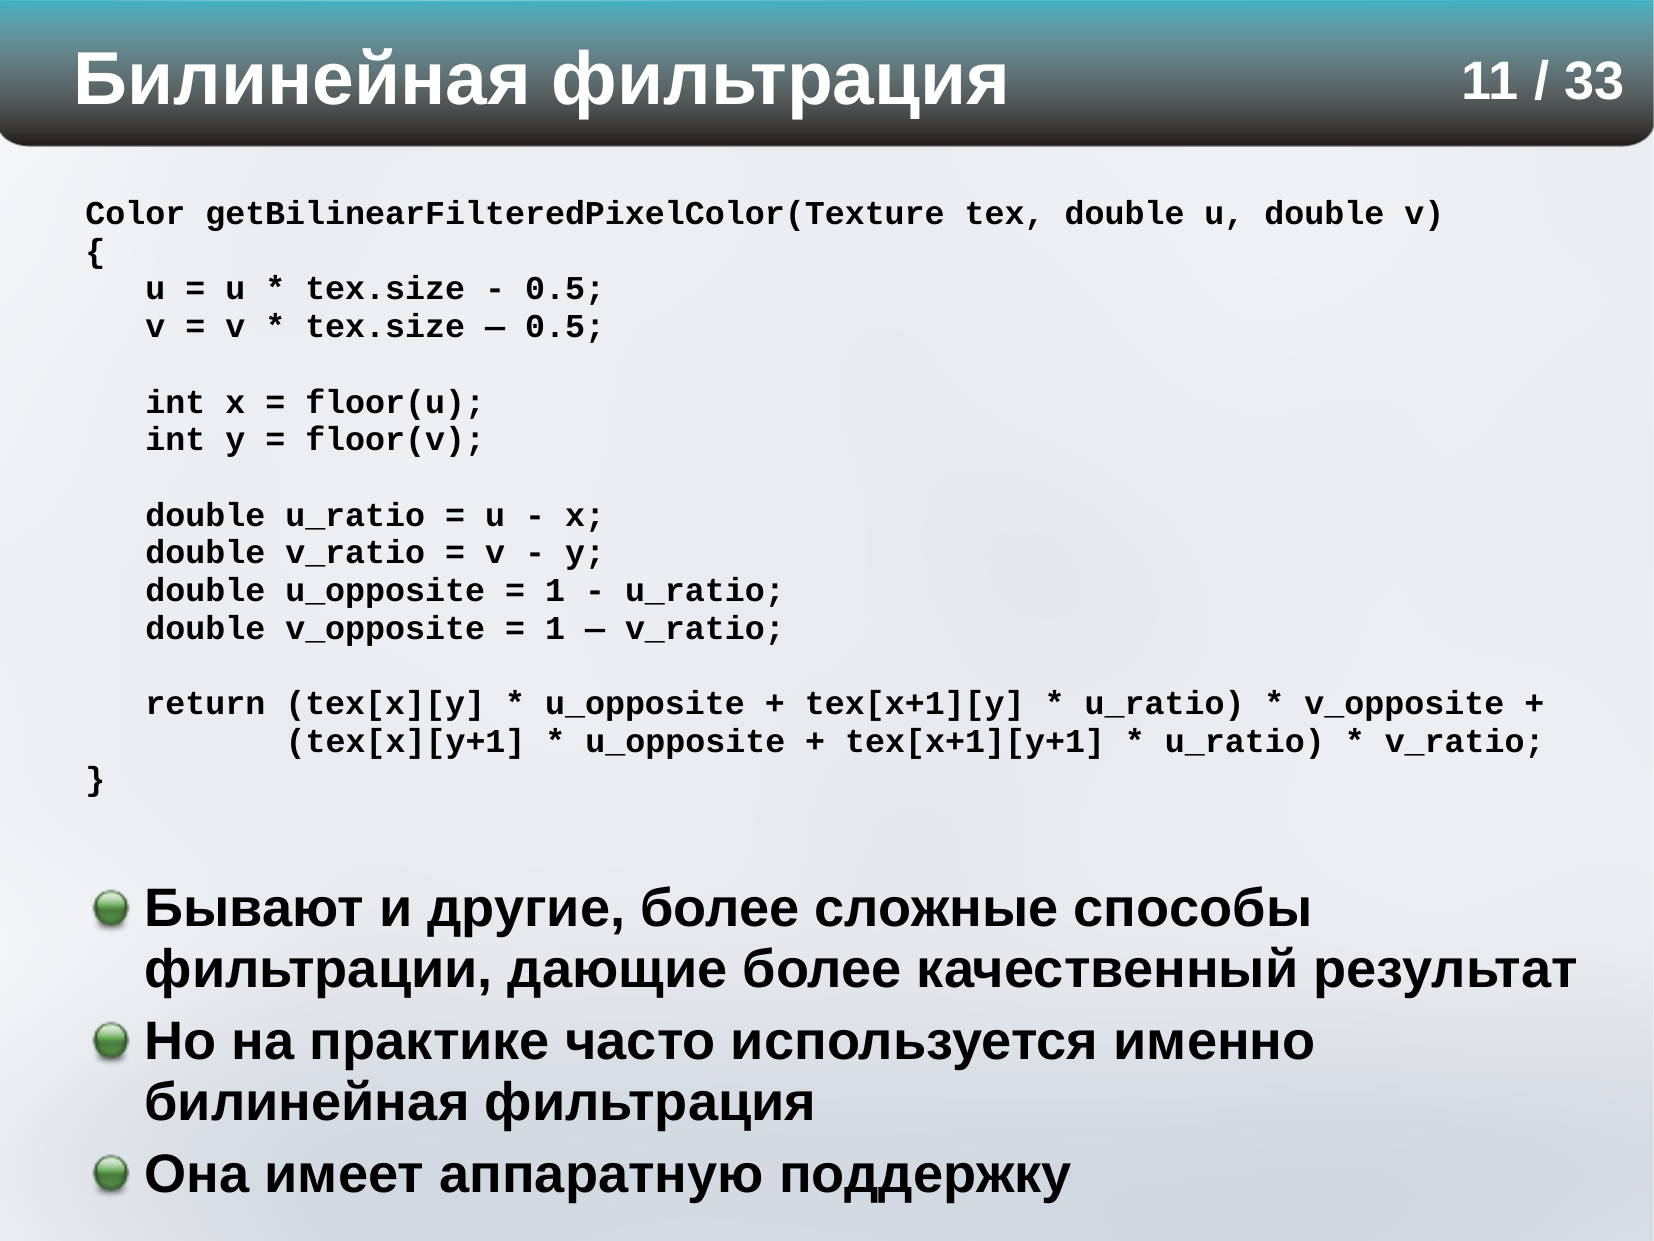

Билинейная фильтрация
Color getBilinearFilteredPixelColor(Texture tex, double u, double v)
{
 u = u * tex.size - 0.5;
 v = v * tex.size — 0.5;
 int x = floor(u);
 int y = floor(v);
 double u_ratio = u - x;
 double v_ratio = v - y;
 double u_opposite = 1 - u_ratio;
 double v_opposite = 1 — v_ratio;
 return (tex[x][y] * u_opposite + tex[x+1][y] * u_ratio) * v_opposite +
 (tex[x][y+1] * u_opposite + tex[x+1][y+1] * u_ratio) * v_ratio;
}
Бывают и другие, более сложные способы фильтрации, дающие более качественный результат
Но на практике часто используется именно билинейная фильтрация
Она имеет аппаратную поддержку